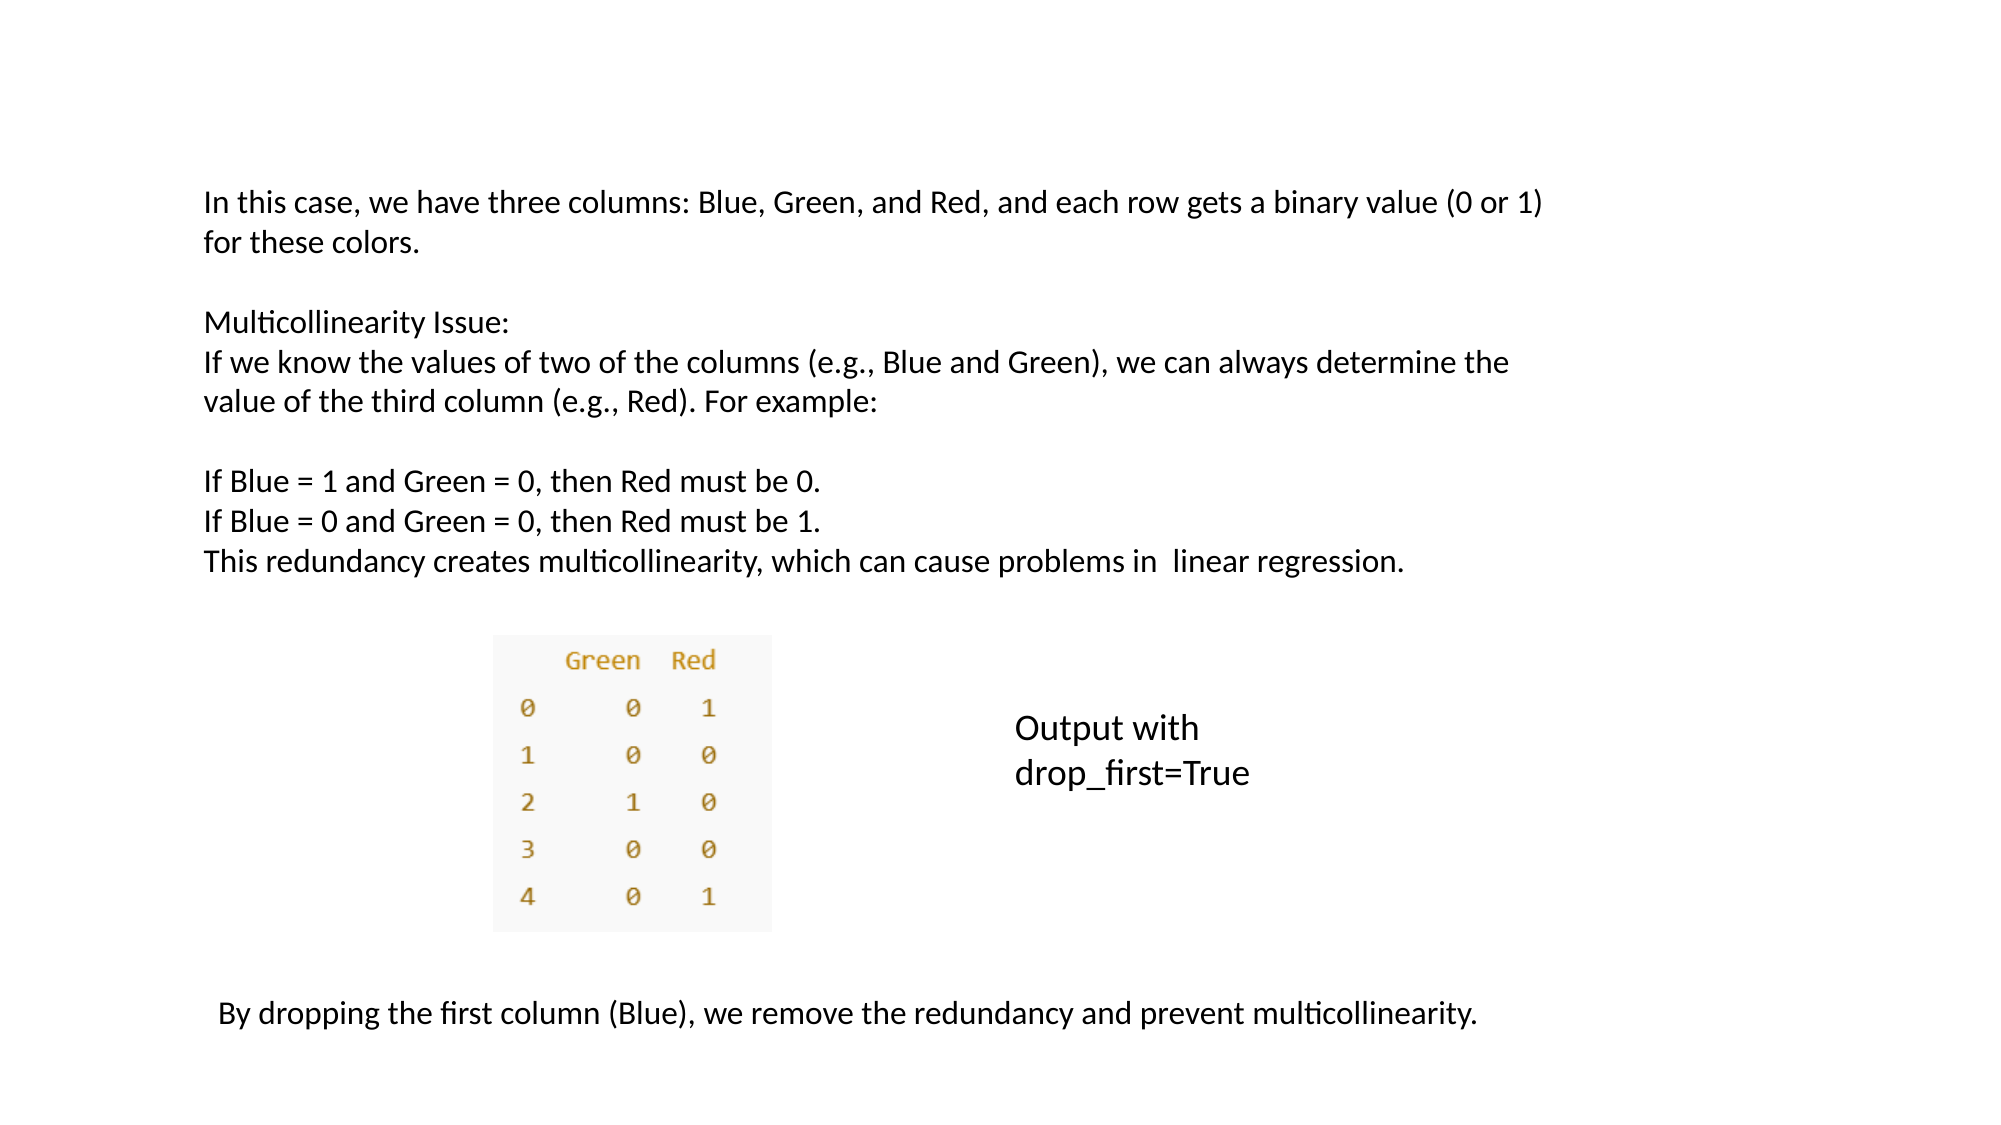

In this case, we have three columns: Blue, Green, and Red, and each row gets a binary value (0 or 1) for these colors.
Multicollinearity Issue:
If we know the values of two of the columns (e.g., Blue and Green), we can always determine the value of the third column (e.g., Red). For example:
If Blue = 1 and Green = 0, then Red must be 0.
If Blue = 0 and Green = 0, then Red must be 1.
This redundancy creates multicollinearity, which can cause problems in linear regression.
Output with drop_first=True
By dropping the first column (Blue), we remove the redundancy and prevent multicollinearity.